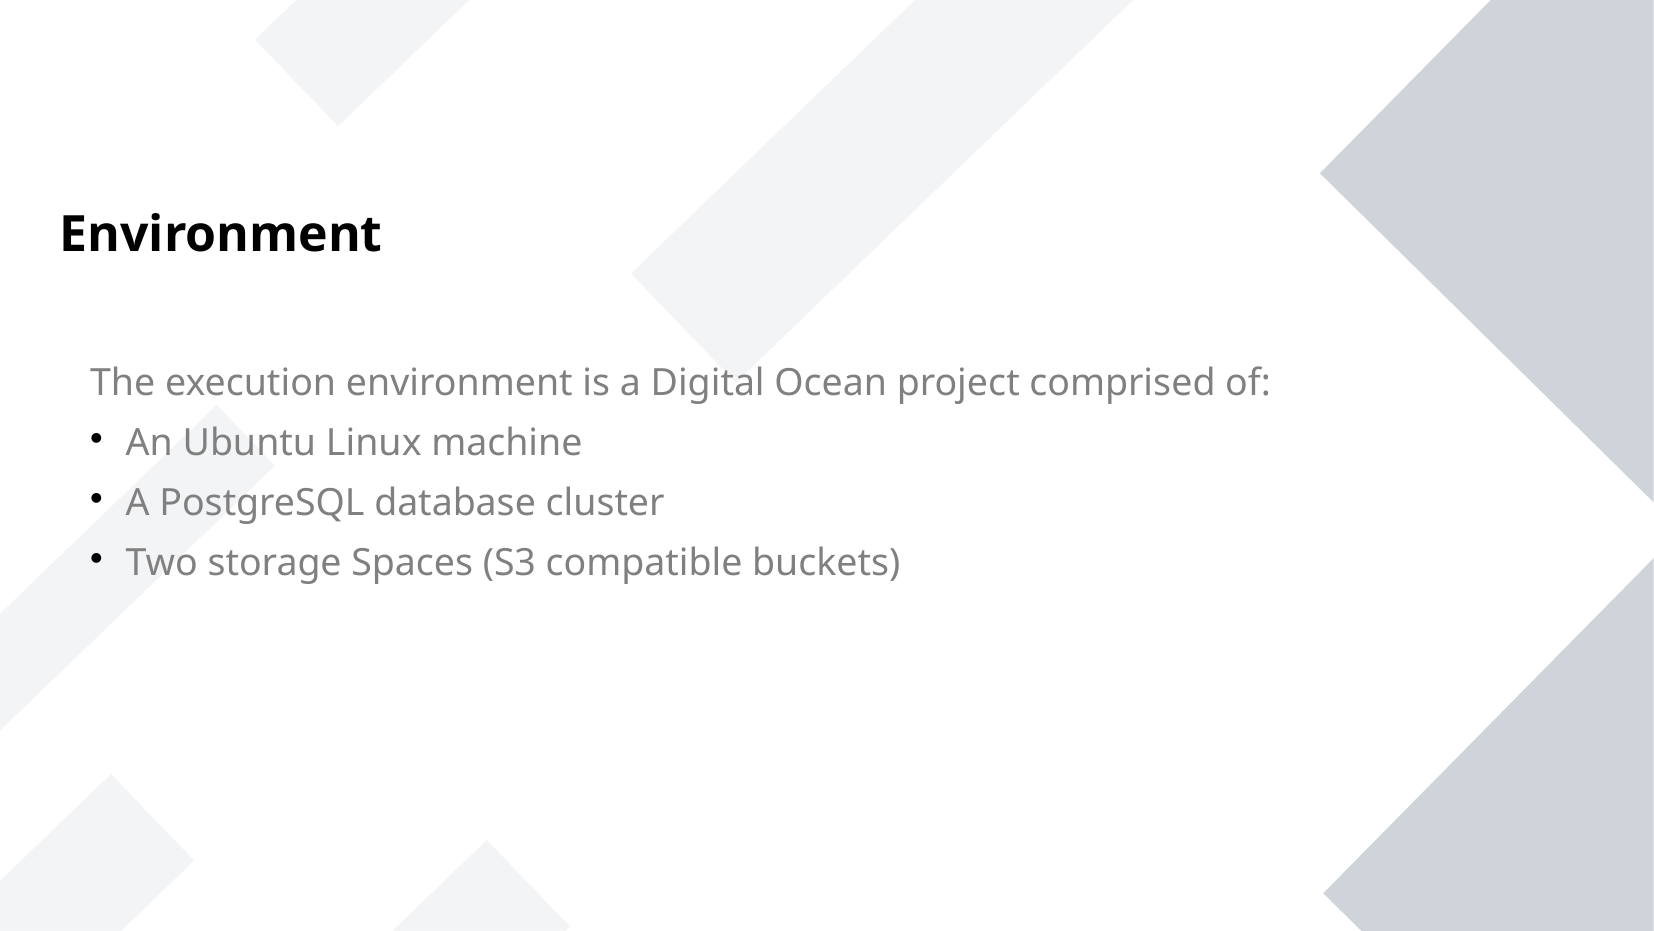

Environment
The execution environment is a Digital Ocean project comprised of:
An Ubuntu Linux machine
A PostgreSQL database cluster
Two storage Spaces (S3 compatible buckets)